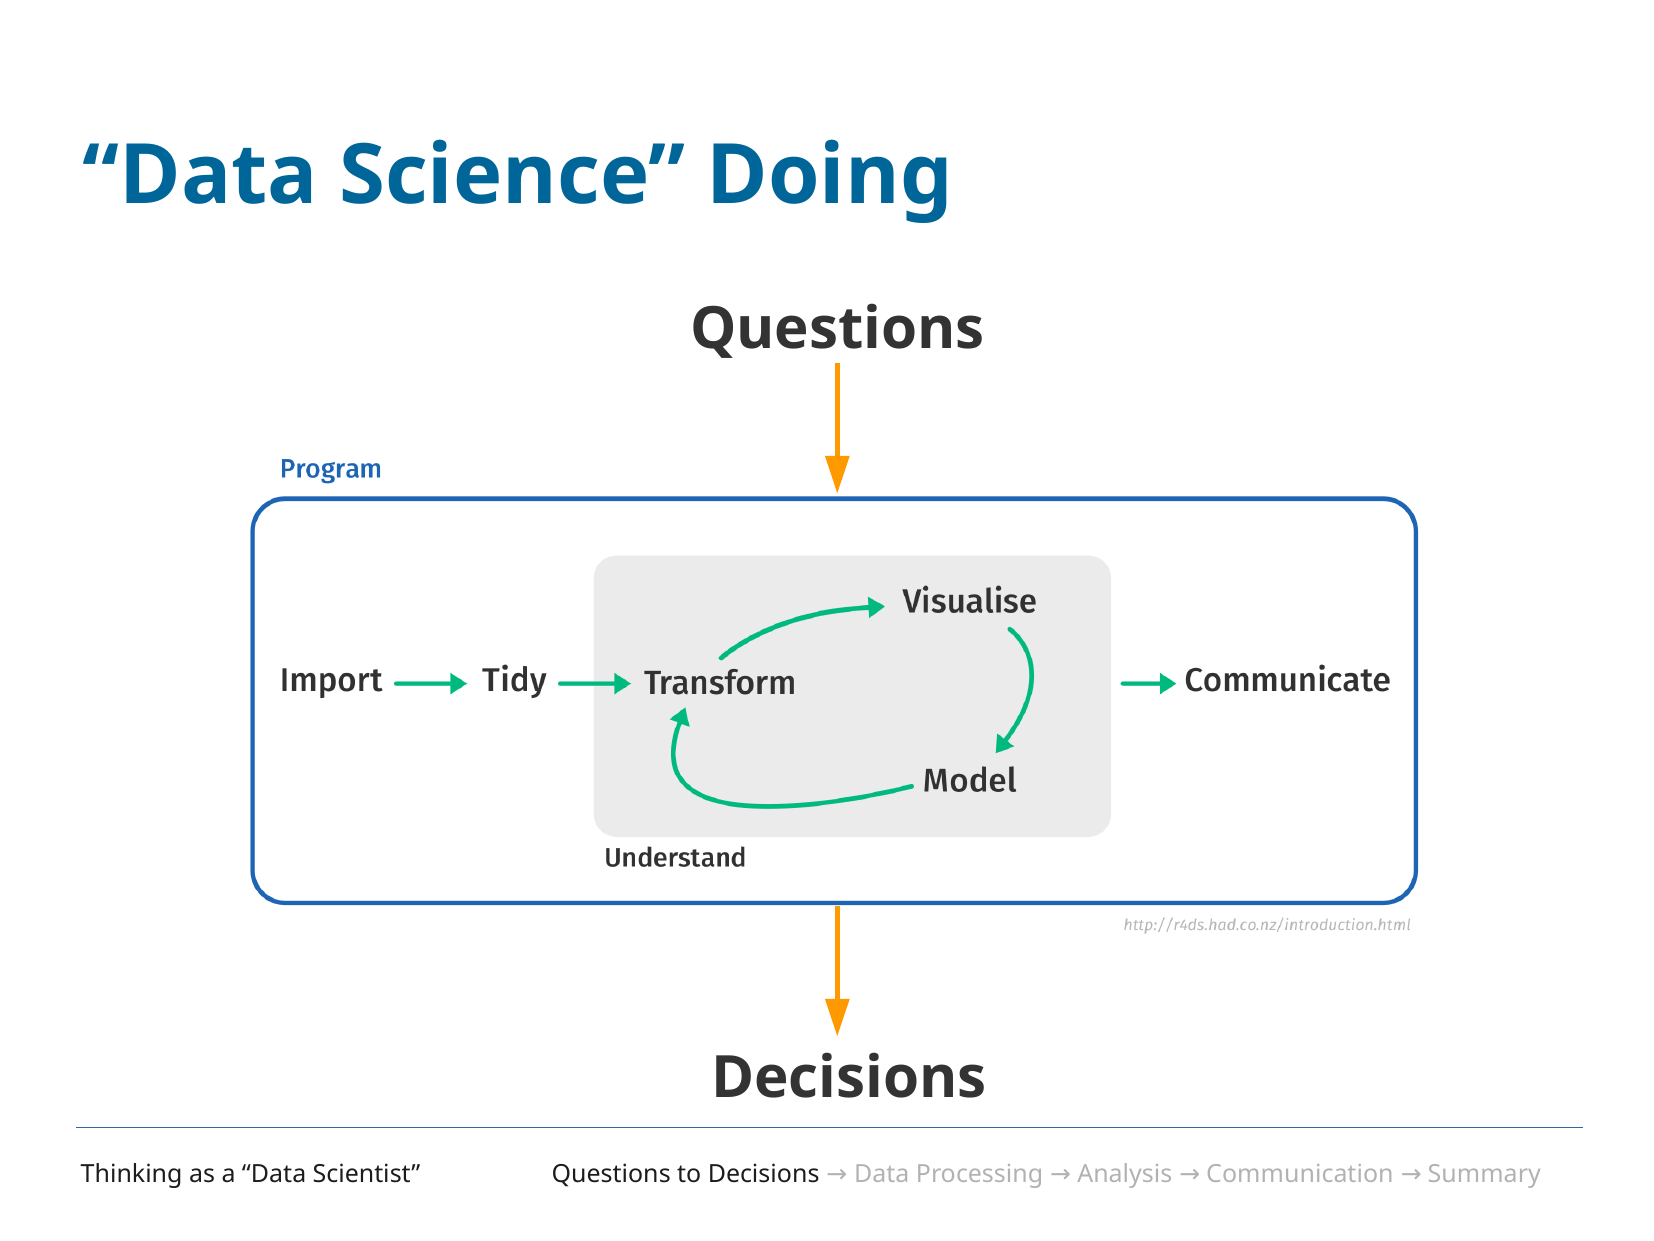

# “Data Science” Doing
Questions
Decisions
Thinking as a “Data Scientist”
Questions to Decisions → Data Processing → Analysis → Communication → Summary